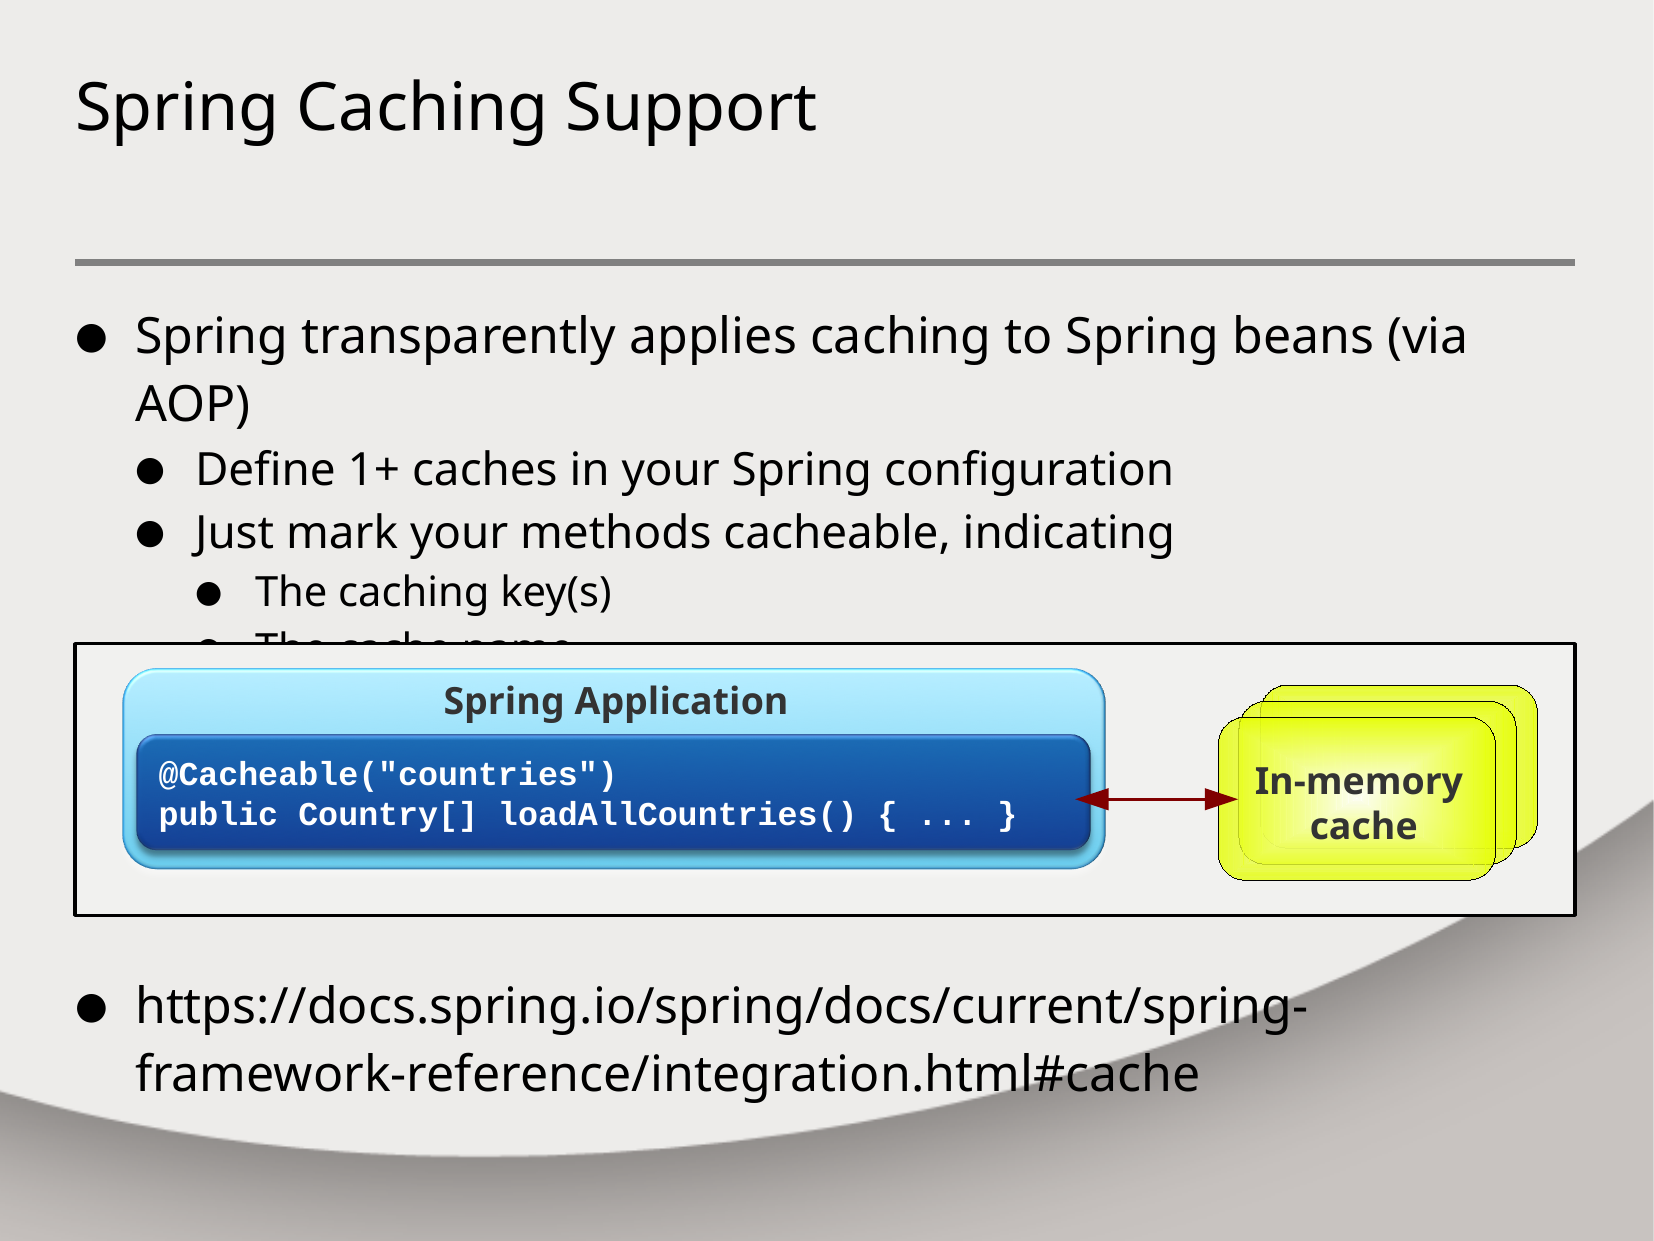

# Spring Caching Support
Spring transparently applies caching to Spring beans (via AOP)
Define 1+ caches in your Spring configuration
Just mark your methods cacheable, indicating
The caching key(s)
The cache name
https://docs.spring.io/spring/docs/current/spring-framework-reference/integration.html#cache
Spring Application
@Cacheable("countries")
public Country[] loadAllCountries() { ... }
In-memory
 cache